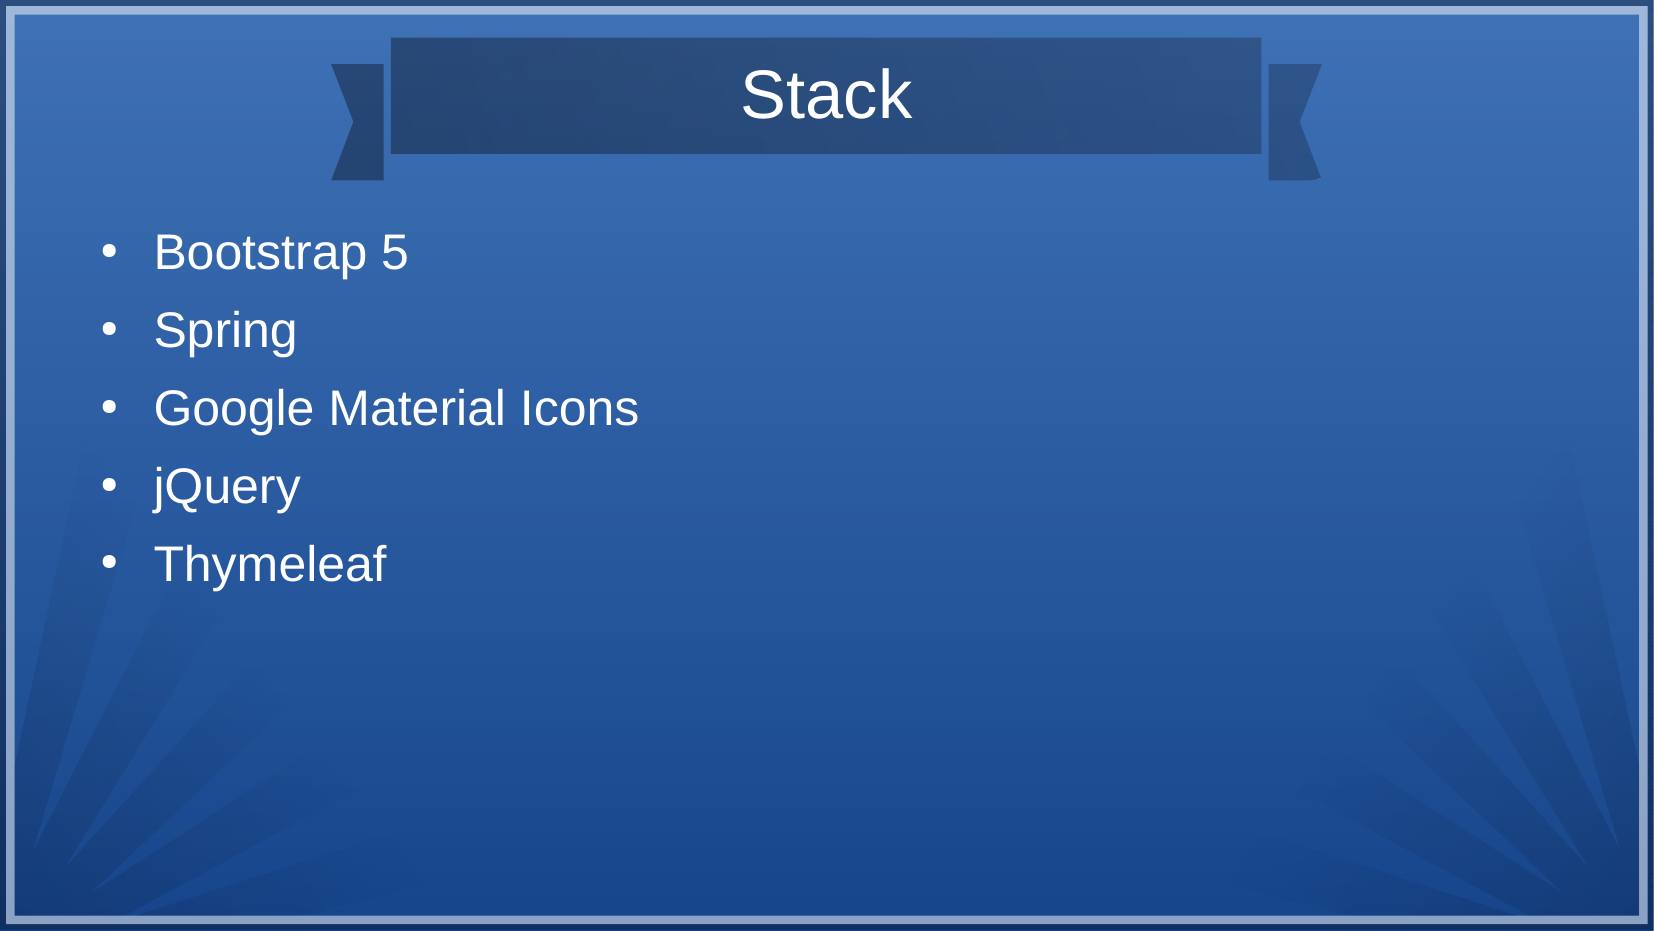

# Stack
Bootstrap 5
Spring
Google Material Icons
jQuery
Thymeleaf